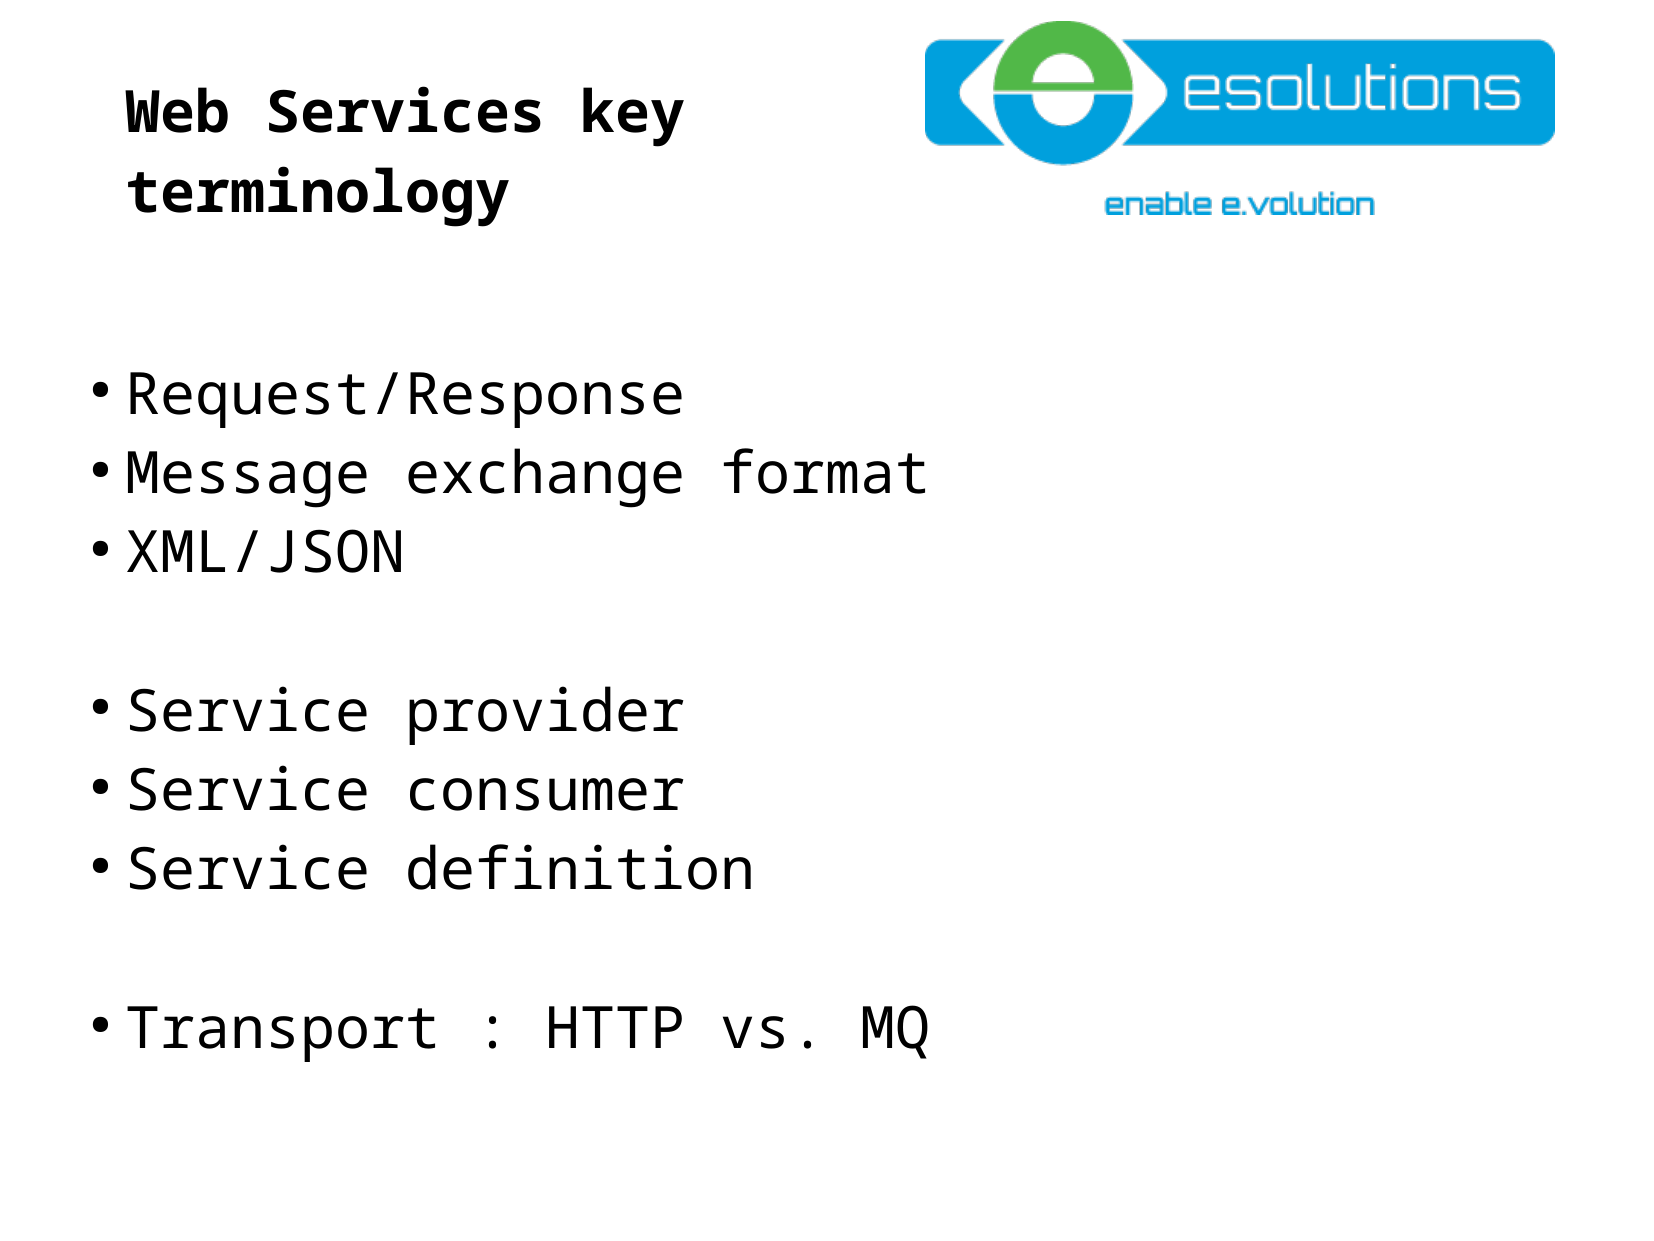

Web Services key terminology
# Request/Response
Message exchange format
XML/JSON
Service provider
Service consumer
Service definition
Transport : HTTP vs. MQ